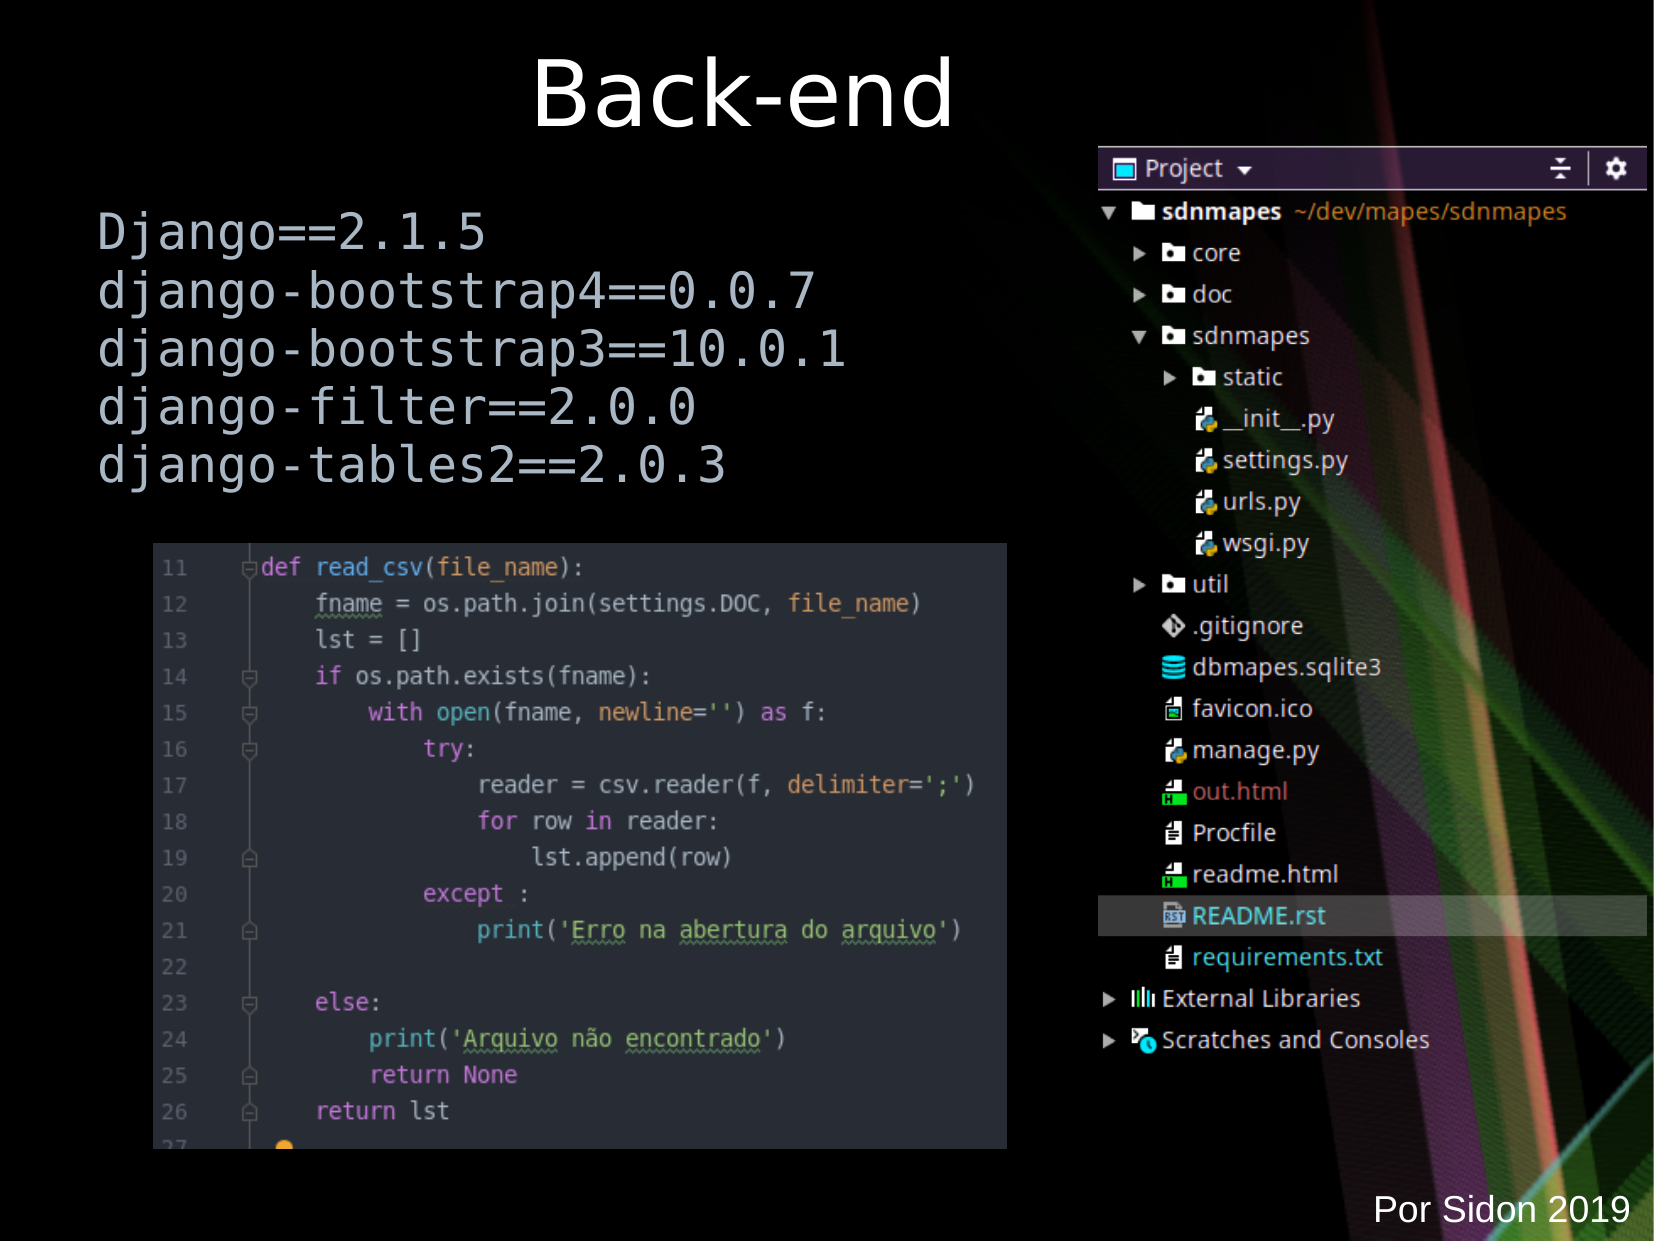

# Back-end
Django==2.1.5
django-bootstrap4==0.0.7
django-bootstrap3==10.0.1
django-filter==2.0.0
django-tables2==2.0.3
Por Sidon 2019